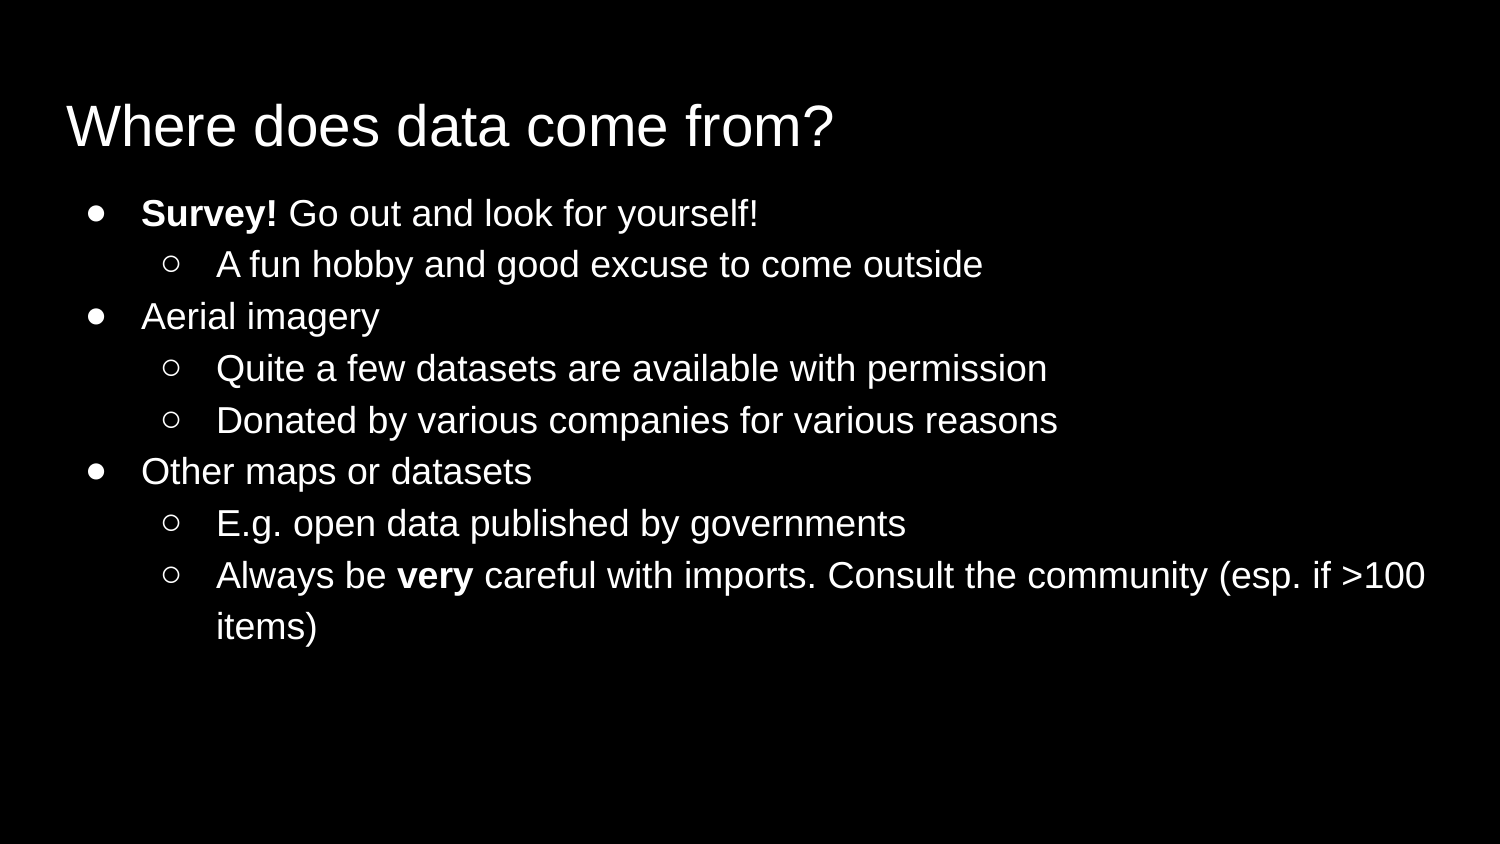

# Where does data come from?
Survey! Go out and look for yourself!
A fun hobby and good excuse to come outside
Aerial imagery
Quite a few datasets are available with permission
Donated by various companies for various reasons
Other maps or datasets
E.g. open data published by governments
Always be very careful with imports. Consult the community (esp. if >100 items)